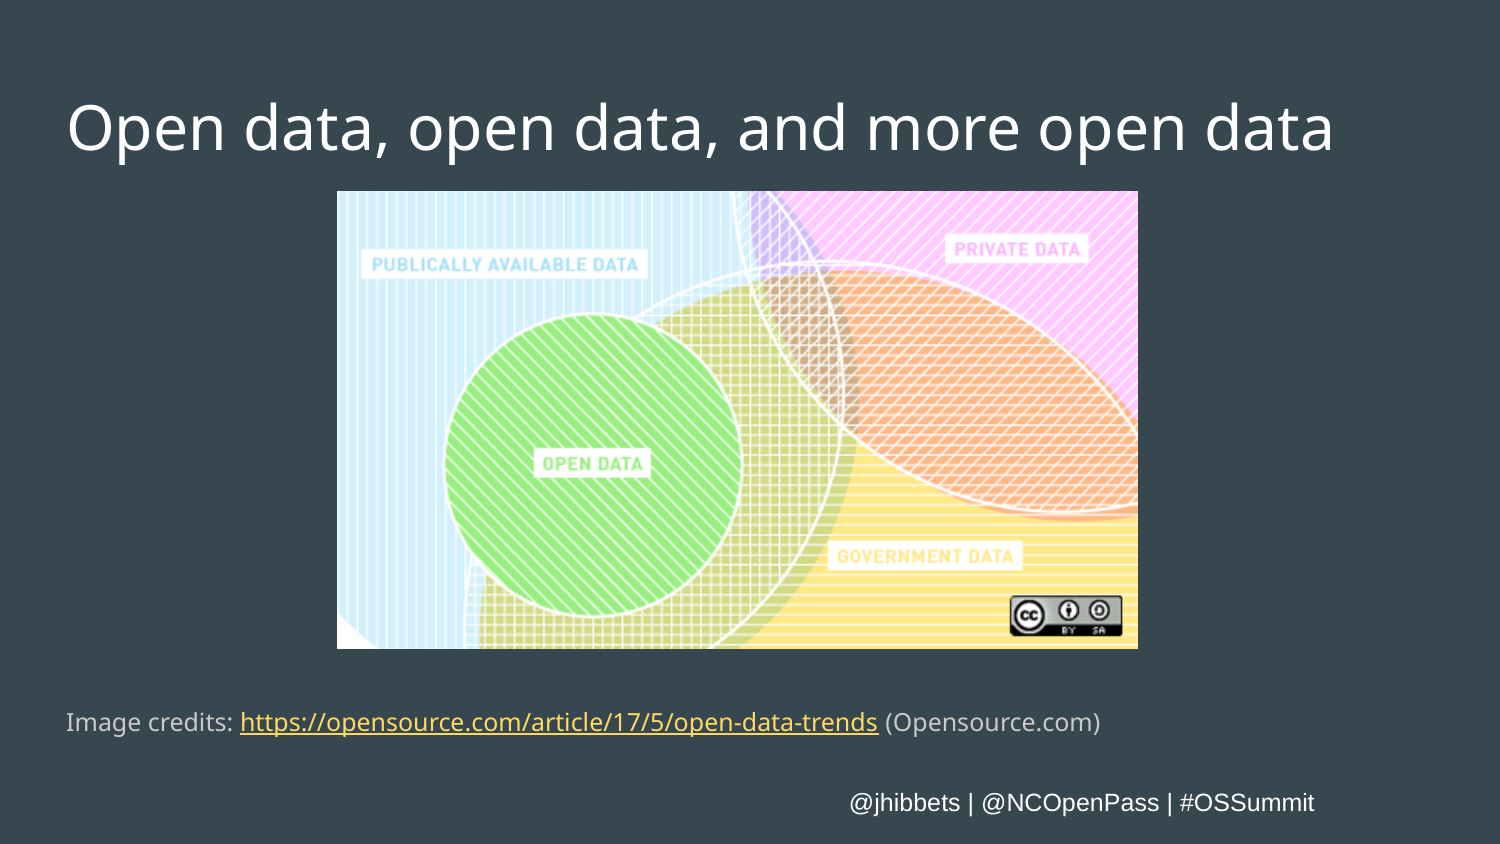

# Open data, open data, and more open data
Image credits: https://opensource.com/article/17/5/open-data-trends (Opensource.com)